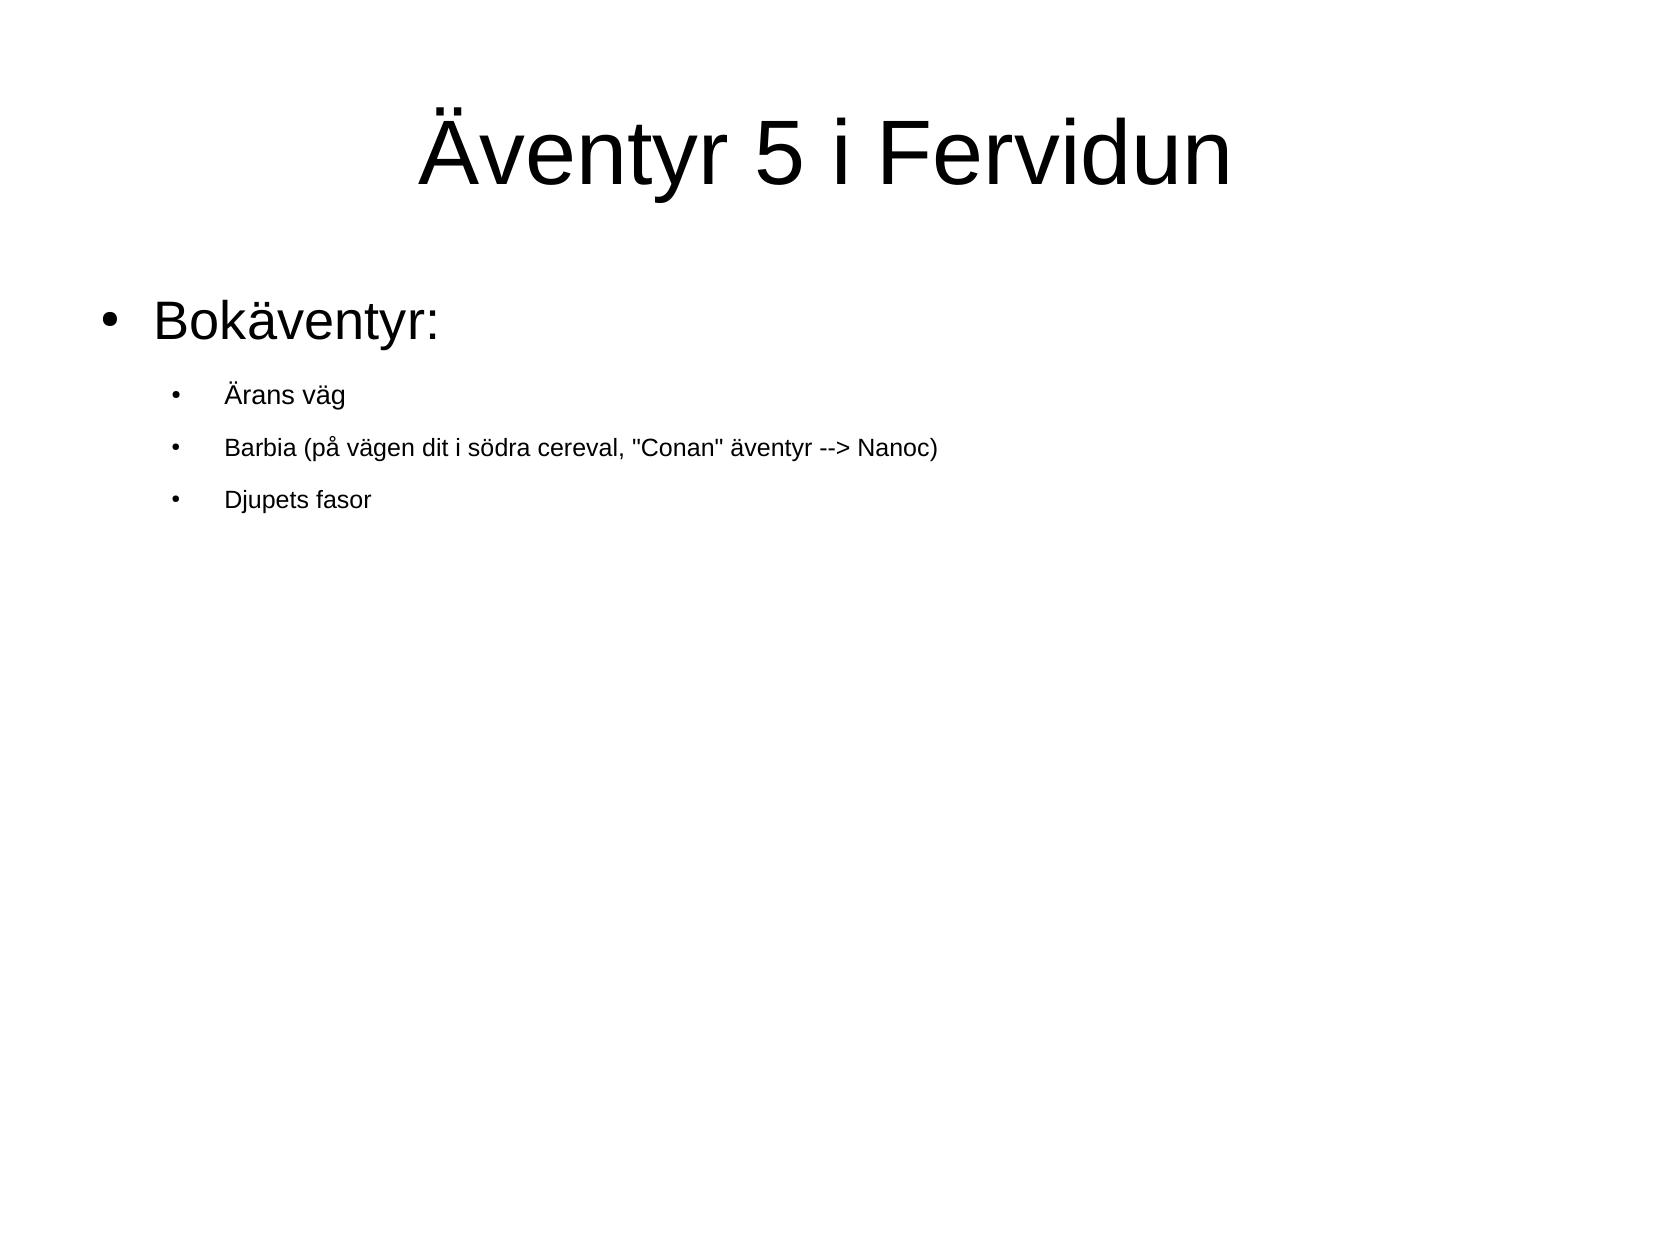

# Äventyr 5 i Fervidun
Bokäventyr:
Ärans väg
Barbia (på vägen dit i södra cereval, "Conan" äventyr --> Nanoc)
Djupets fasor